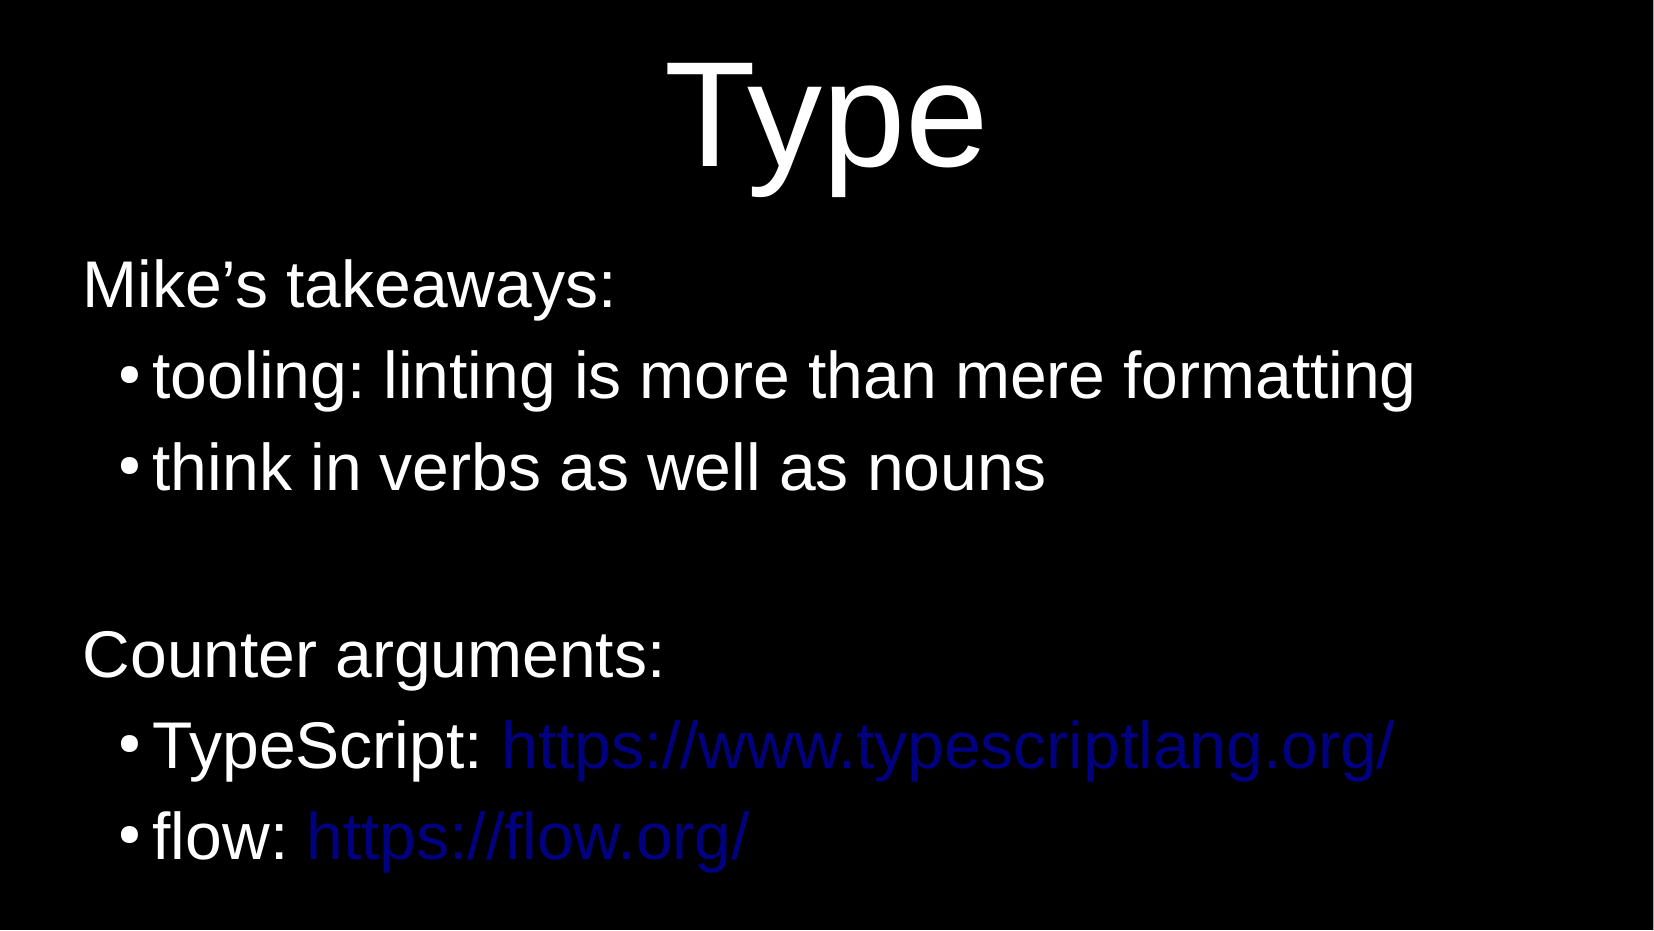

# Type
Mike’s takeaways:
tooling: linting is more than mere formatting
think in verbs as well as nouns
Counter arguments:
TypeScript: https://www.typescriptlang.org/
flow: https://flow.org/